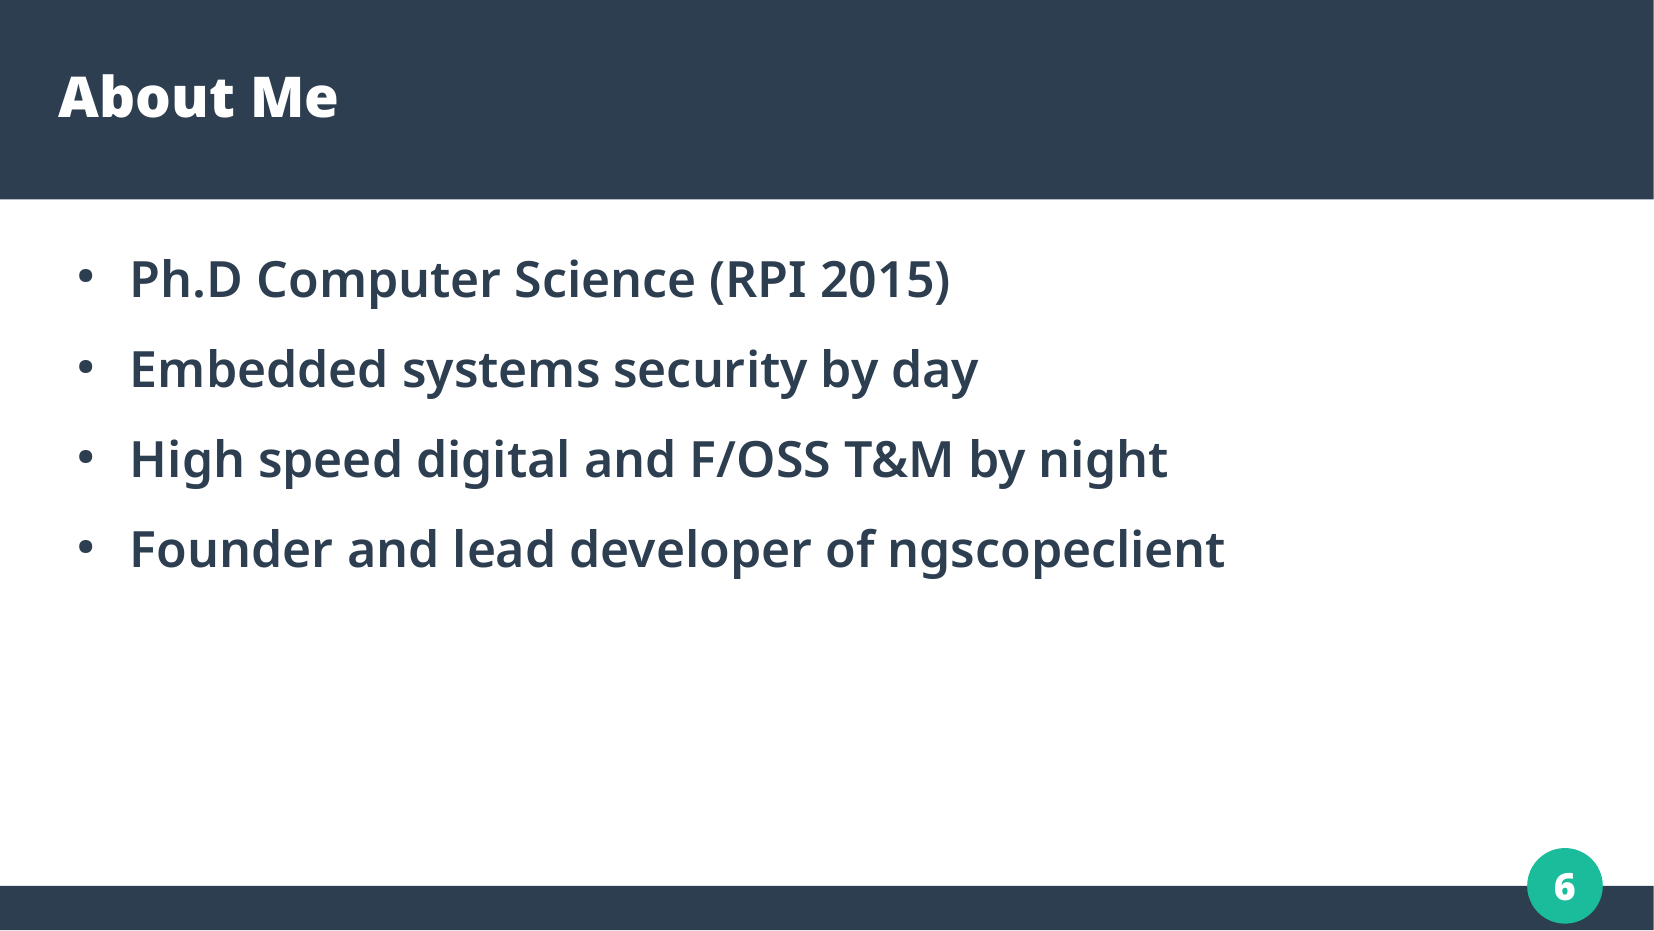

# About Me
Ph.D Computer Science (RPI 2015)
Embedded systems security by day
High speed digital and F/OSS T&M by night
Founder and lead developer of ngscopeclient